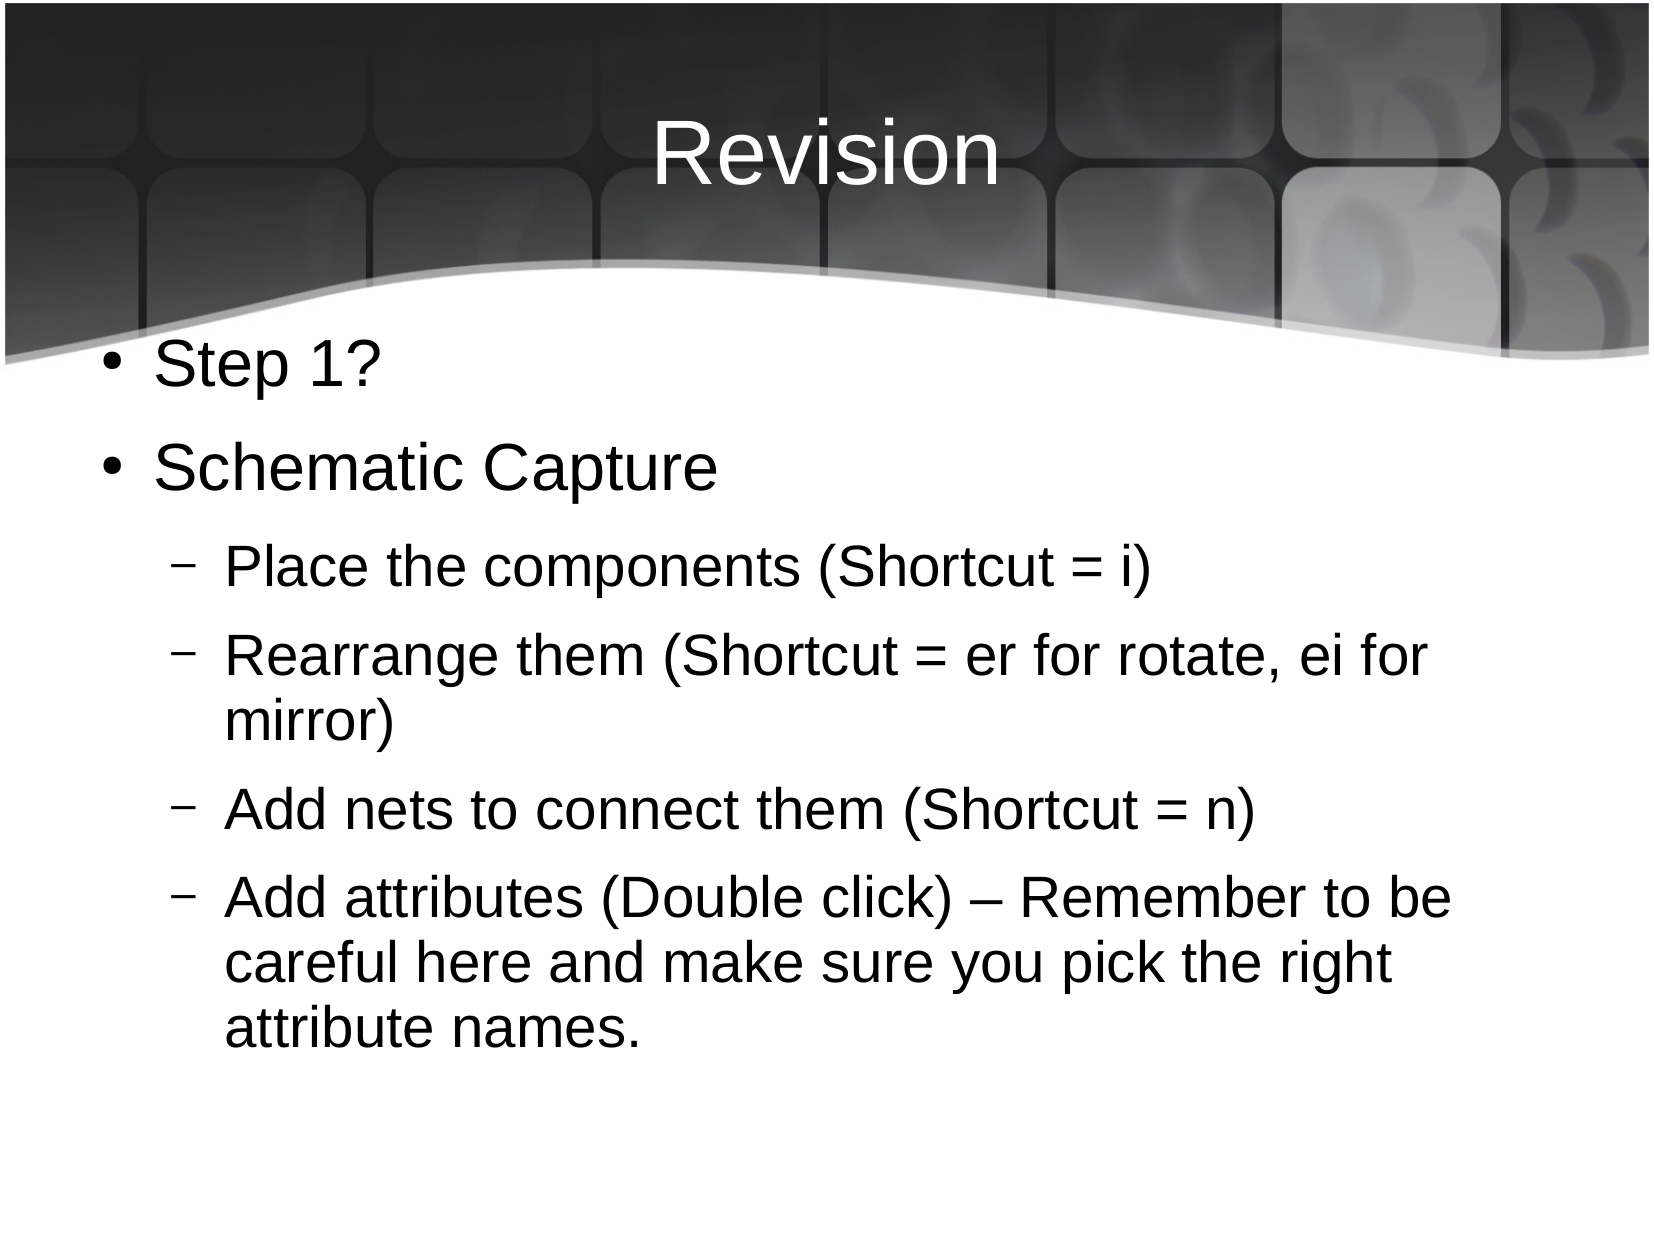

# Revision
Step 1?
Schematic Capture
Place the components (Shortcut = i)
Rearrange them (Shortcut = er for rotate, ei for mirror)
Add nets to connect them (Shortcut = n)
Add attributes (Double click) – Remember to be careful here and make sure you pick the right attribute names.